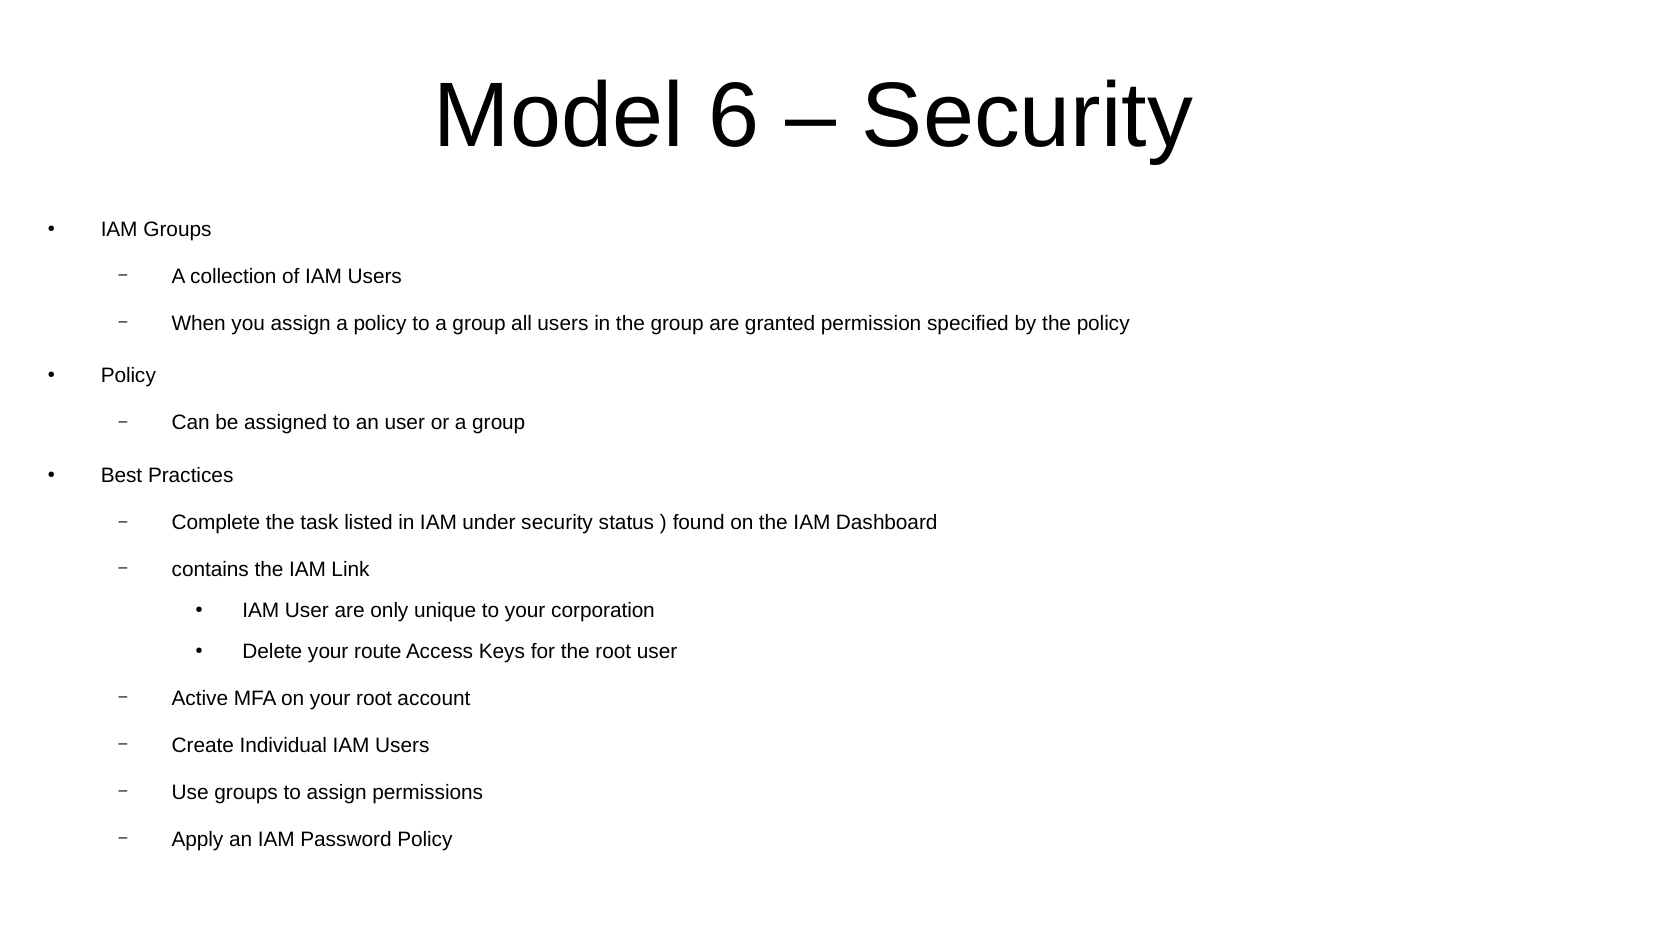

# Model 6 – Security
IAM Groups
A collection of IAM Users
When you assign a policy to a group all users in the group are granted permission specified by the policy
Policy
Can be assigned to an user or a group
Best Practices
Complete the task listed in IAM under security status ) found on the IAM Dashboard
contains the IAM Link
IAM User are only unique to your corporation
Delete your route Access Keys for the root user
Active MFA on your root account
Create Individual IAM Users
Use groups to assign permissions
Apply an IAM Password Policy